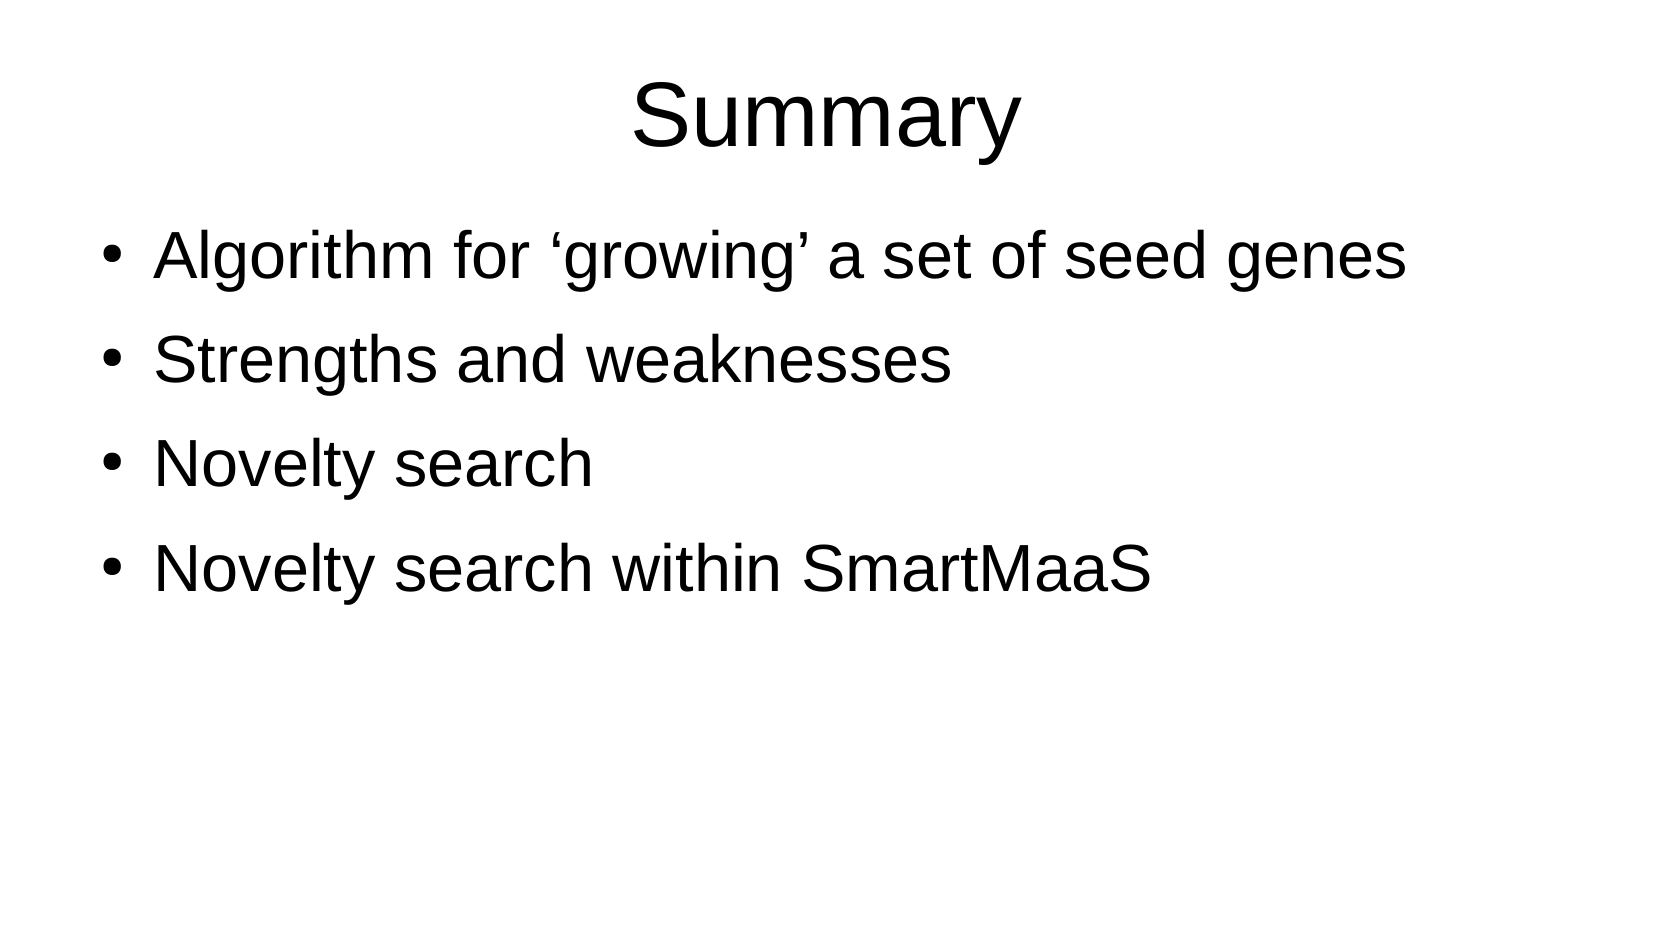

# Summary
Algorithm for ‘growing’ a set of seed genes
Strengths and weaknesses
Novelty search
Novelty search within SmartMaaS